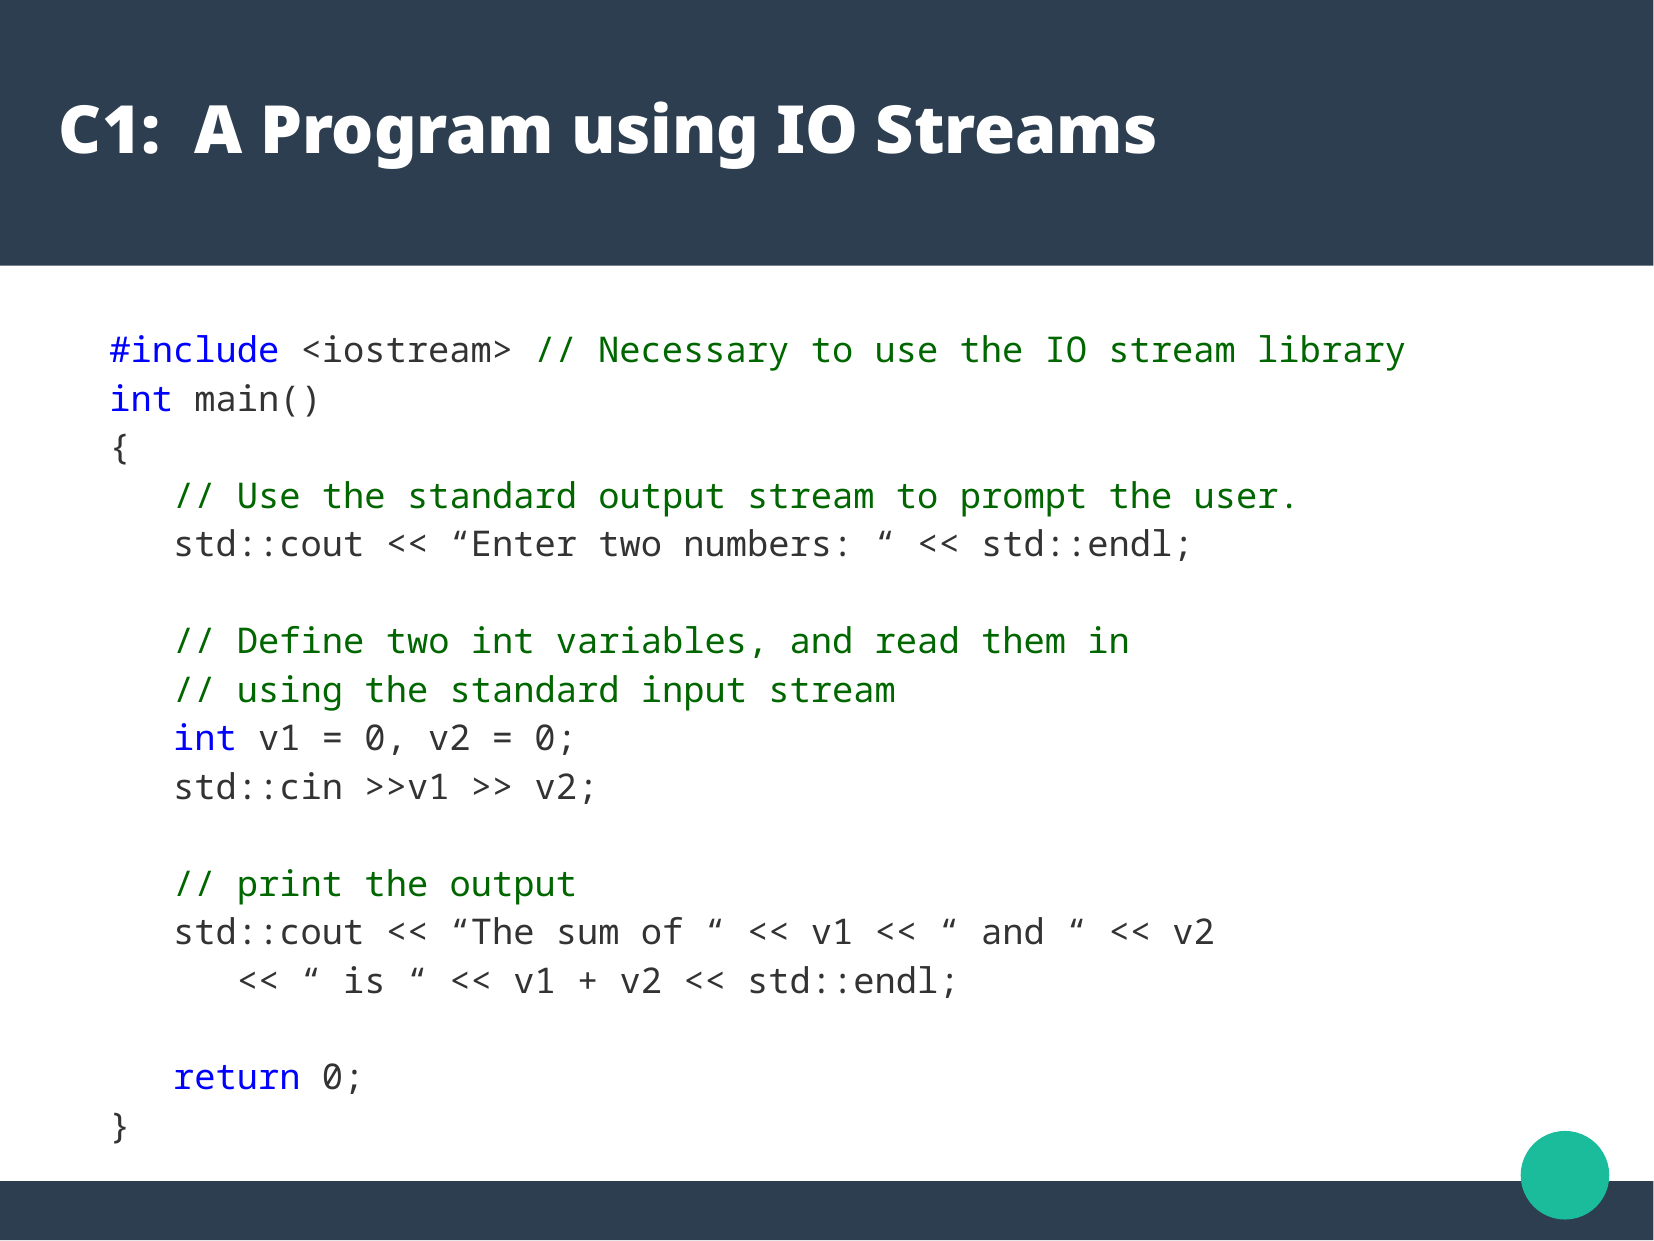

# C1: A Program using IO Streams
#include <iostream> // Necessary to use the IO stream library
int main()
{
 // Use the standard output stream to prompt the user.
 std::cout << “Enter two numbers: “ << std::endl;
 // Define two int variables, and read them in
 // using the standard input stream
 int v1 = 0, v2 = 0;
 std::cin >>v1 >> v2;
 // print the output
 std::cout << “The sum of “ << v1 << “ and “ << v2
 << “ is “ << v1 + v2 << std::endl;
 return 0;
}